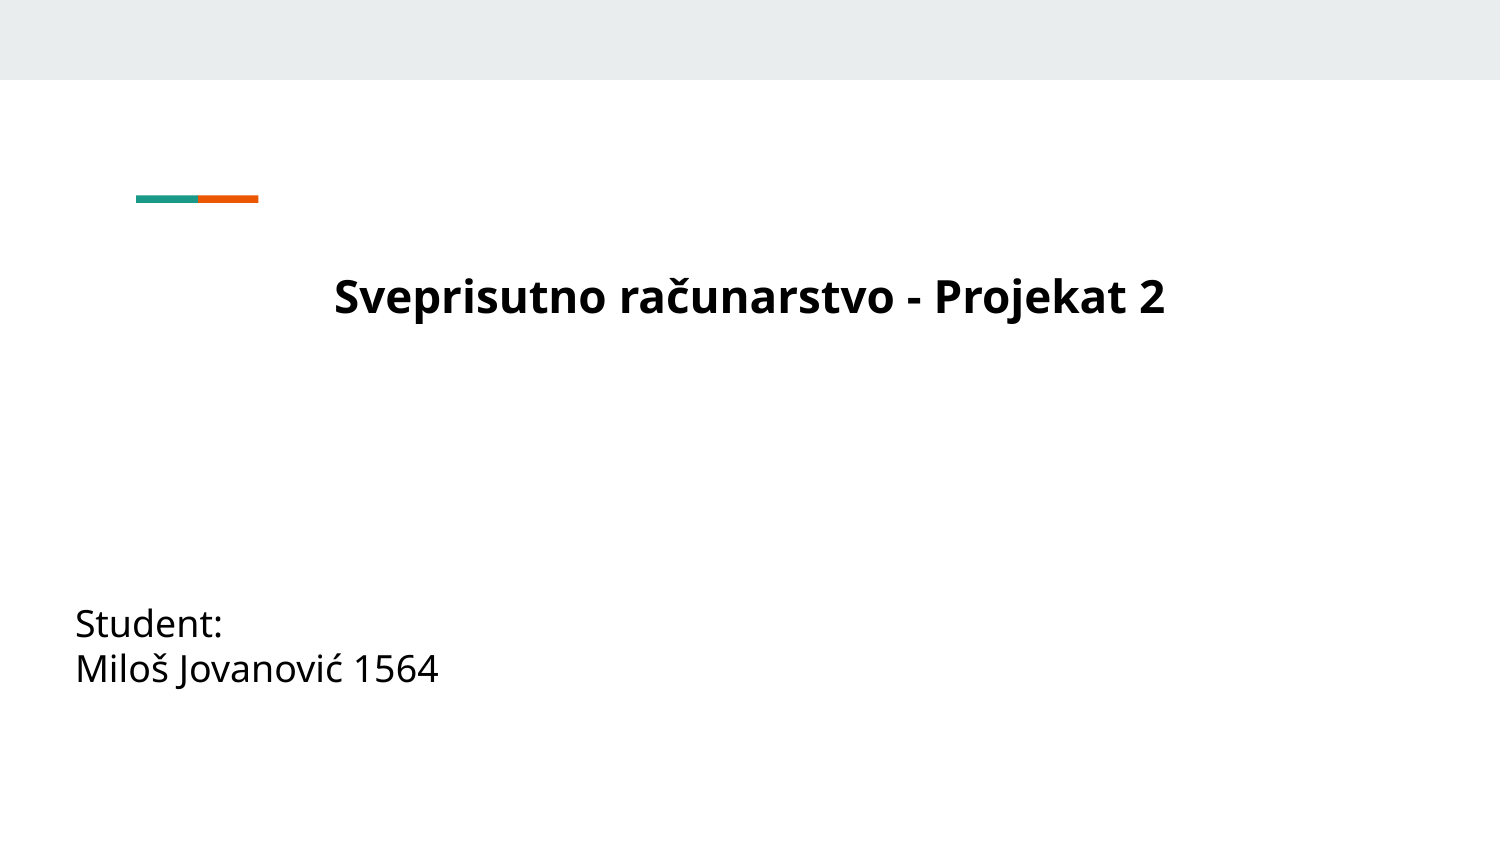

# Sveprisutno računarstvo - Projekat 2
Student:
Miloš Jovanović 1564